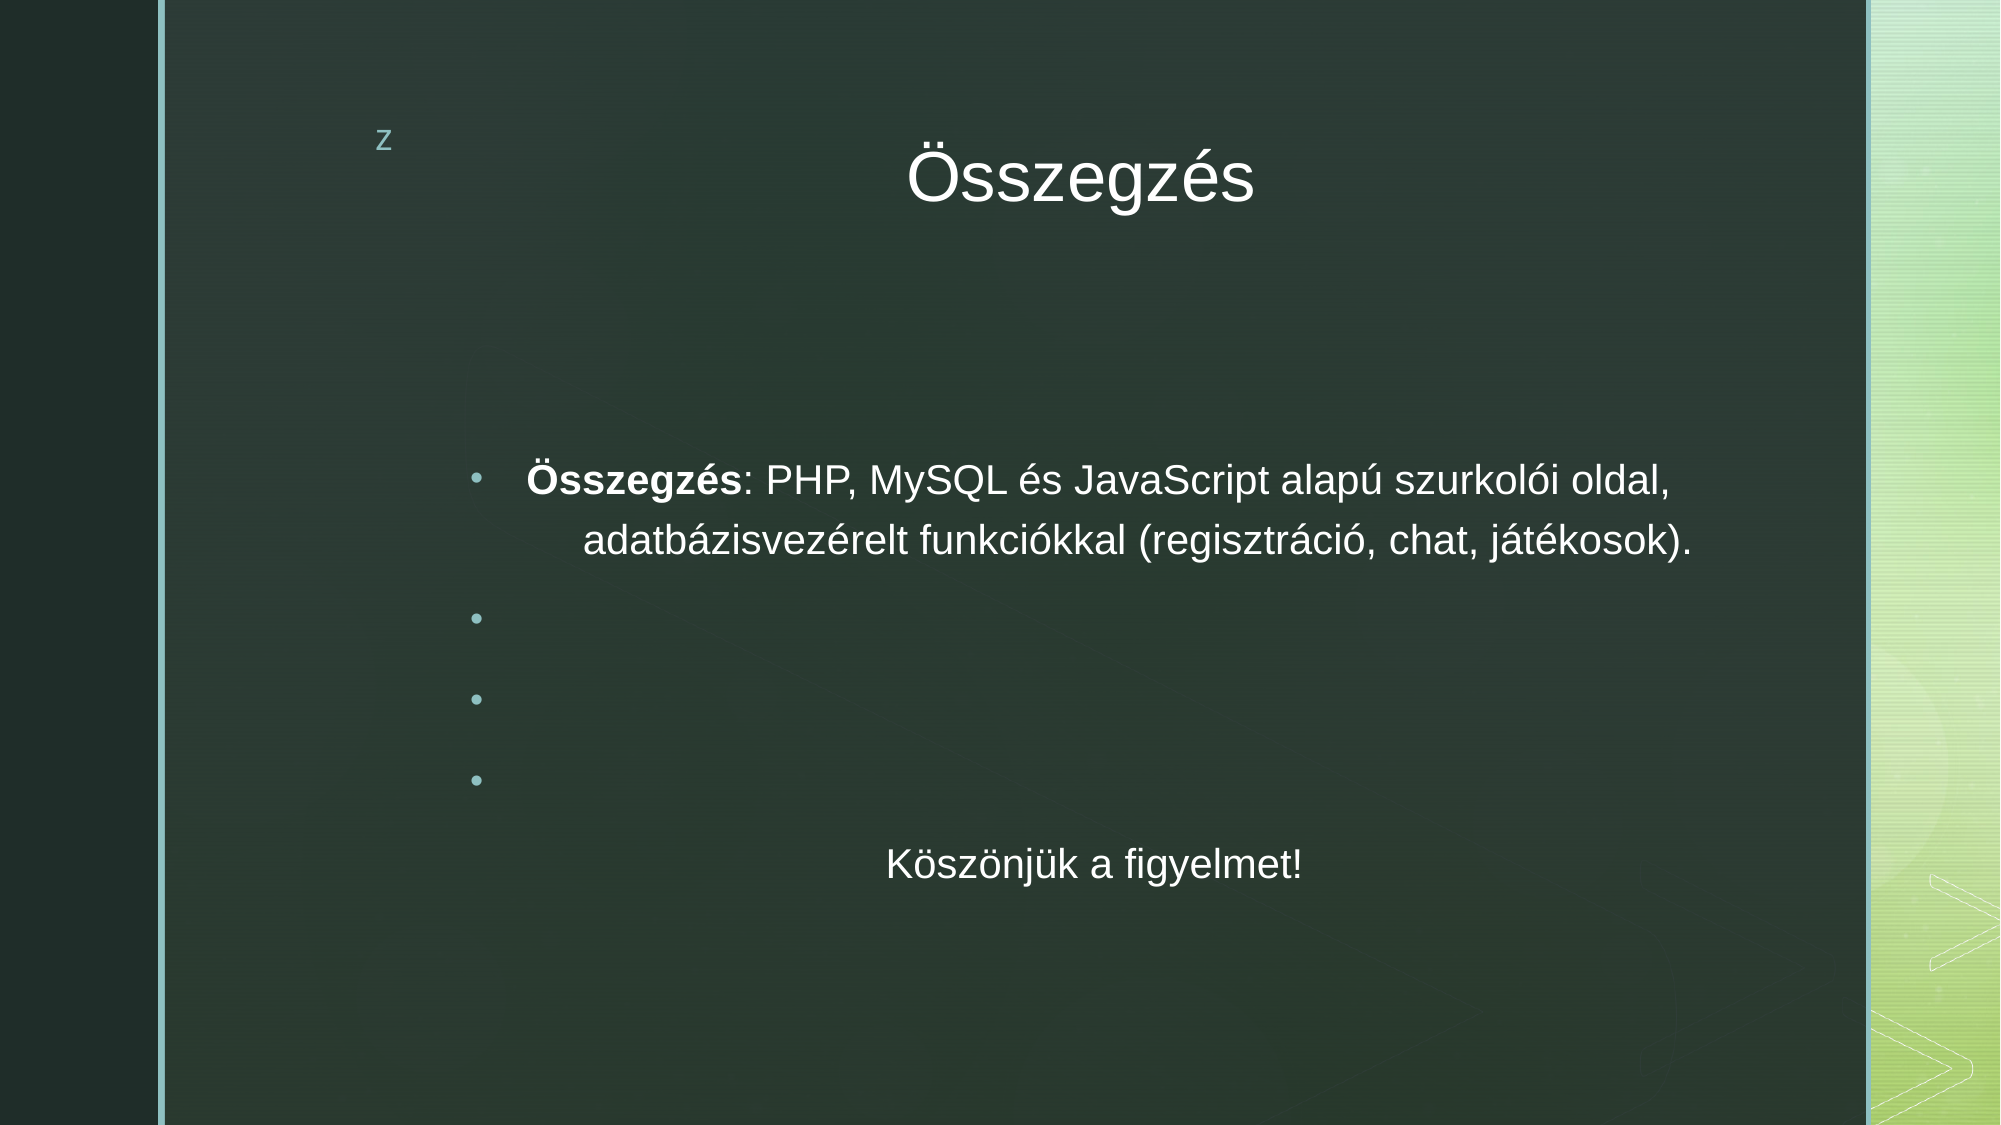

# Összegzés
Összegzés: PHP, MySQL és JavaScript alapú szurkolói oldal, adatbázisvezérelt funkciókkal (regisztráció, chat, játékosok).
Köszönjük a figyelmet!